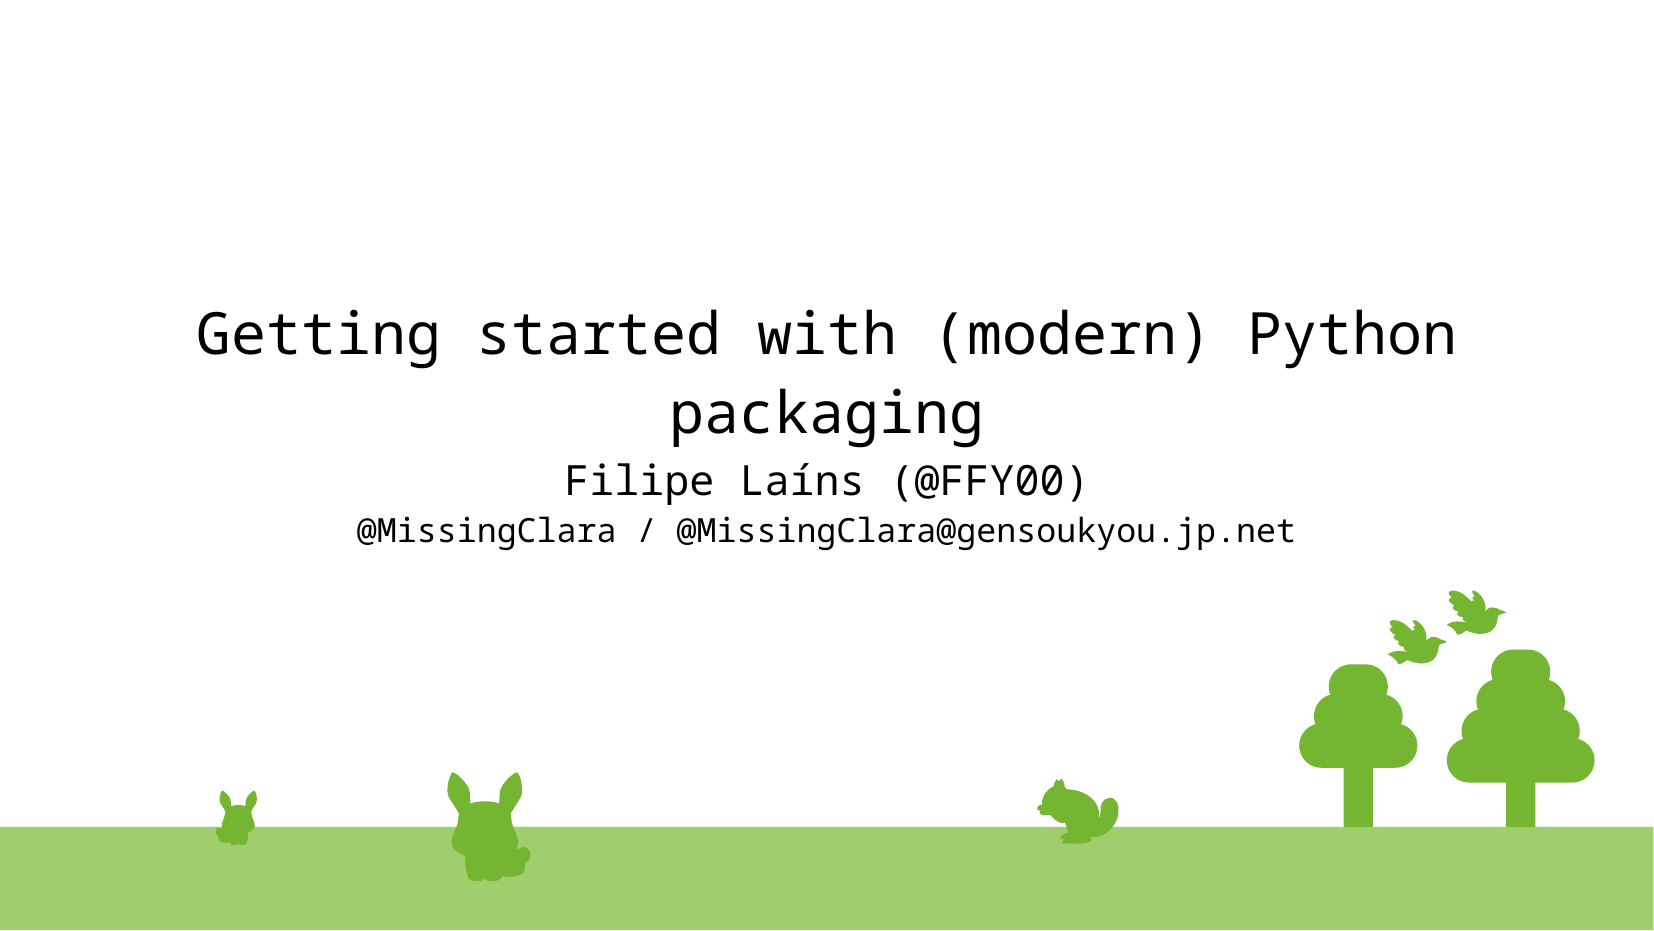

# Getting started with (modern) Python packaging Filipe Laíns (@FFY00) @MissingClara / @MissingClara@gensoukyou.jp.net